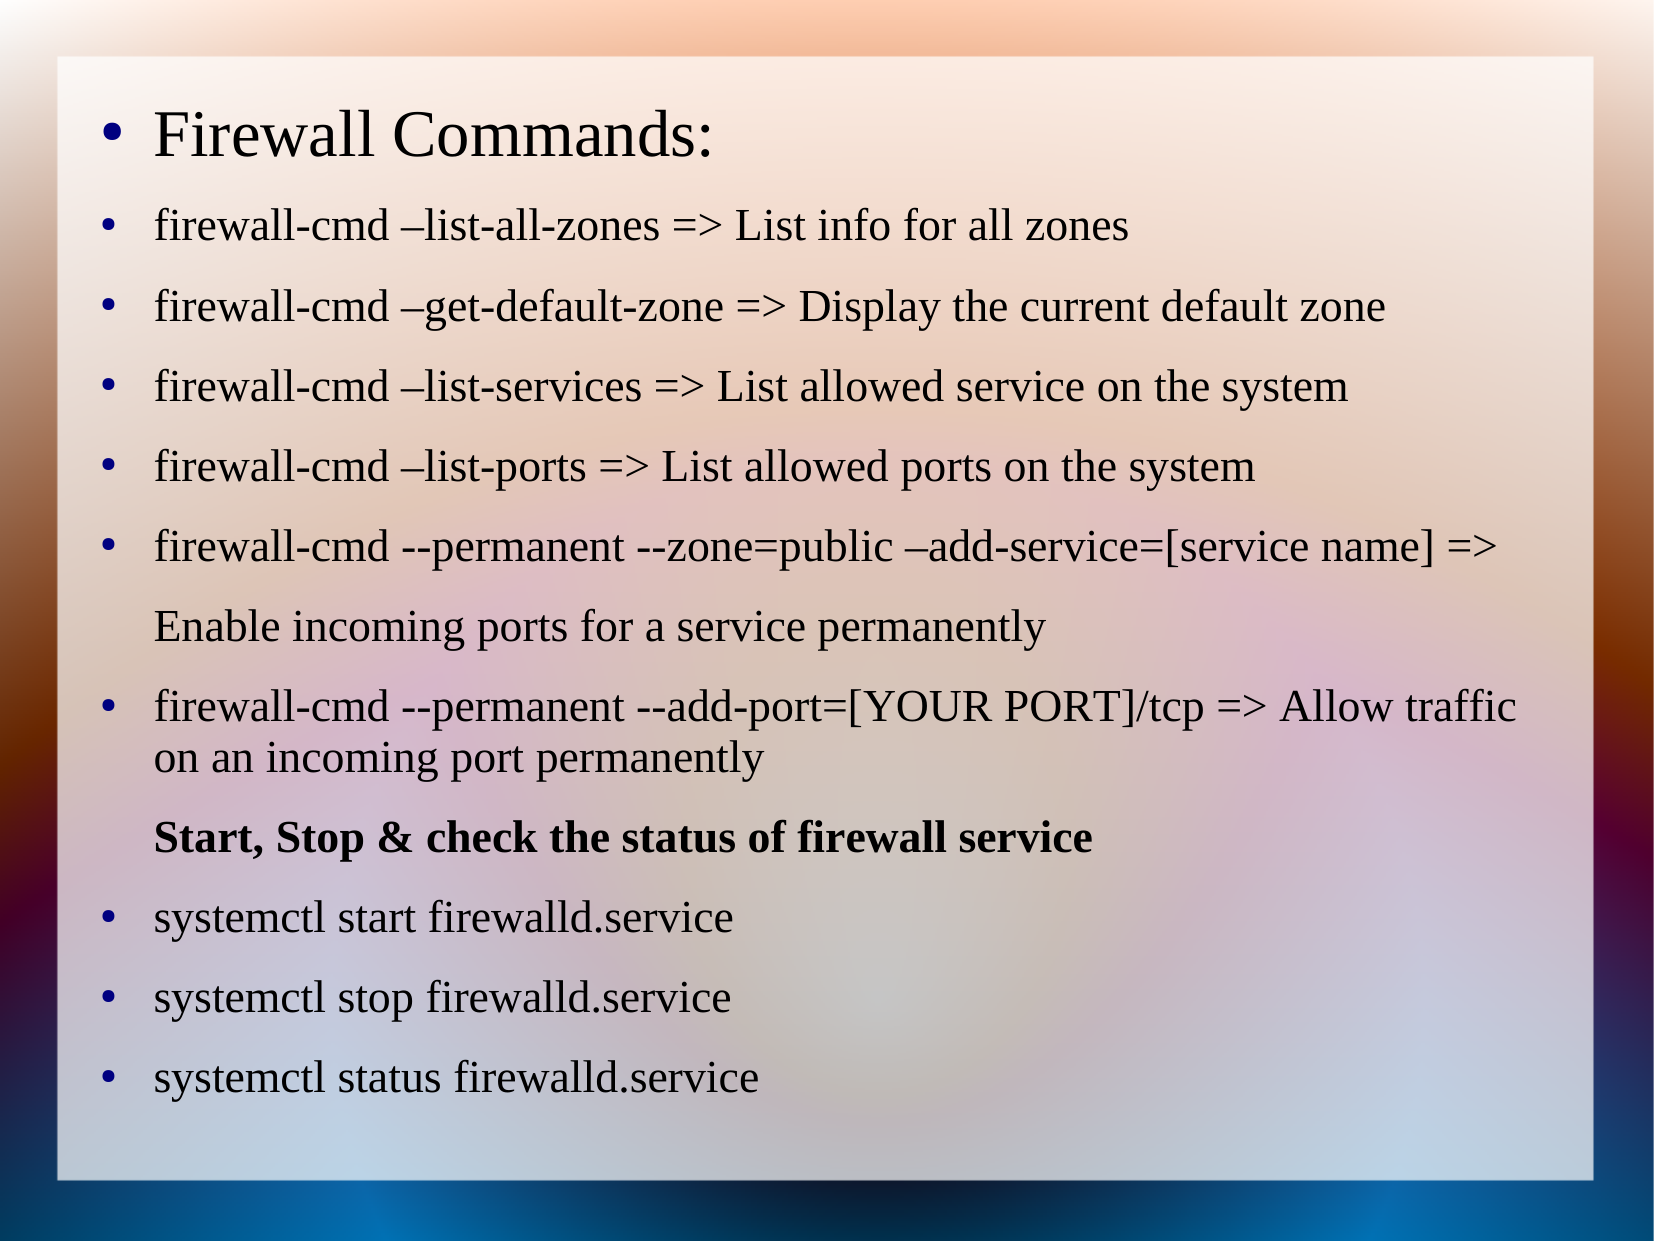

#
Firewall Commands:
firewall-cmd –list-all-zones => List info for all zones
firewall-cmd –get-default-zone => Display the current default zone
firewall-cmd –list-services => List allowed service on the system
firewall-cmd –list-ports => List allowed ports on the system
firewall-cmd --permanent --zone=public –add-service=[service name] =>
Enable incoming ports for a service permanently
firewall-cmd --permanent --add-port=[YOUR PORT]/tcp => Allow traffic on an incoming port permanently
Start, Stop & check the status of firewall service
systemctl start firewalld.service
systemctl stop firewalld.service
systemctl status firewalld.service